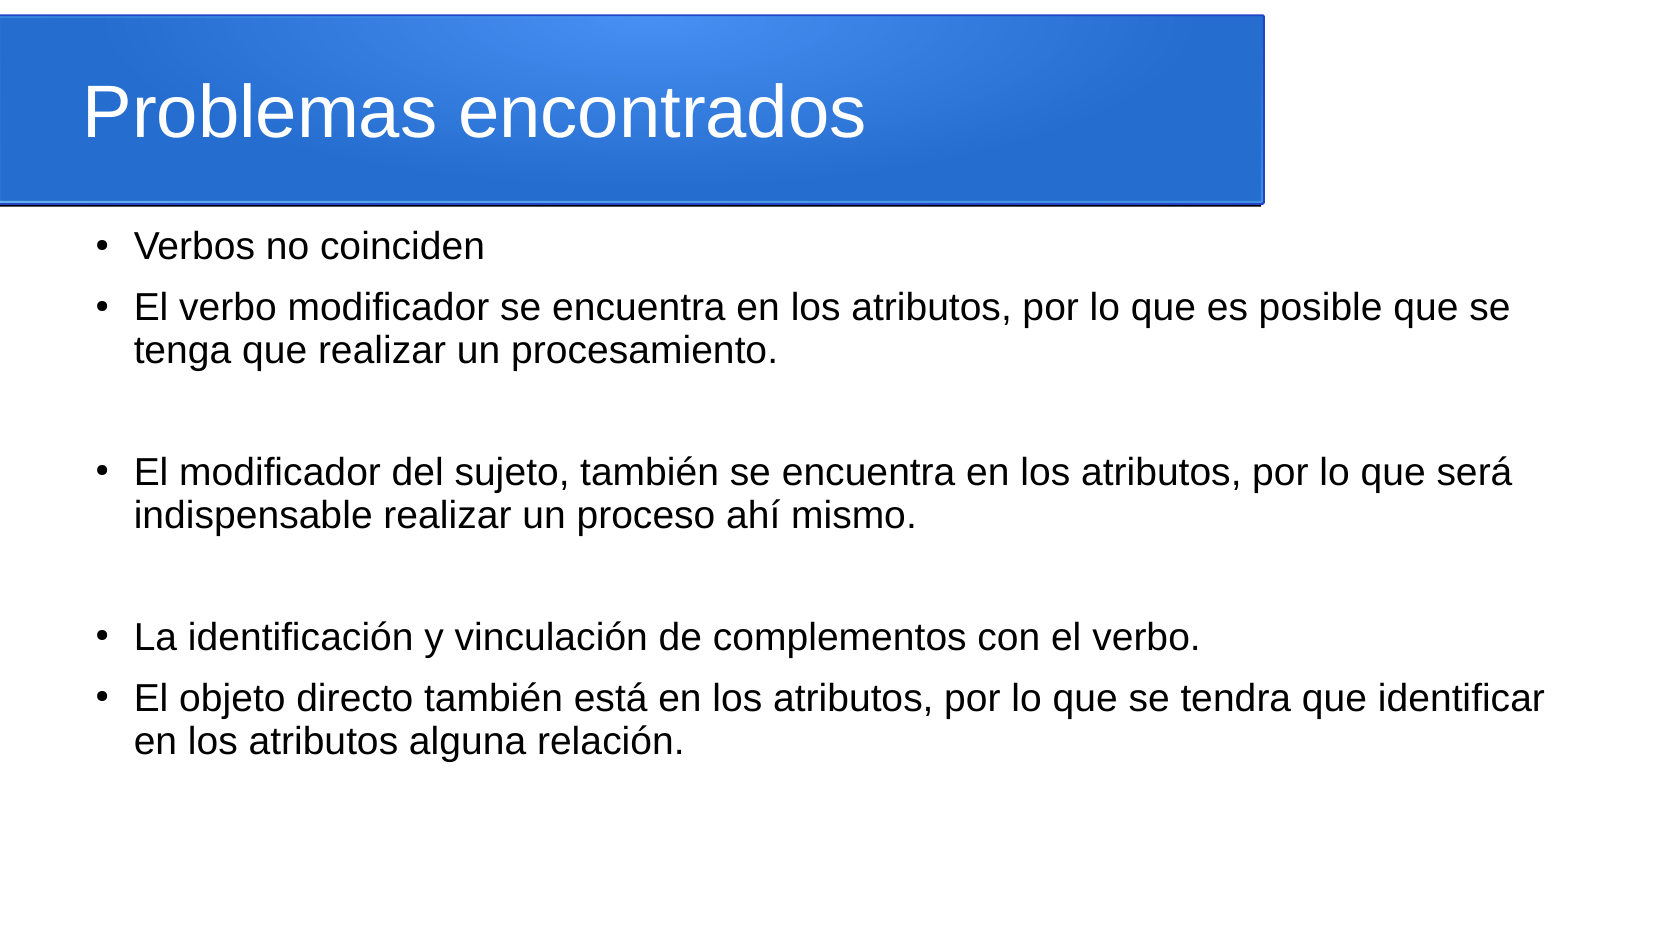

# Problemas encontrados
Verbos no coinciden
El verbo modificador se encuentra en los atributos, por lo que es posible que se tenga que realizar un procesamiento.
El modificador del sujeto, también se encuentra en los atributos, por lo que será indispensable realizar un proceso ahí mismo.
La identificación y vinculación de complementos con el verbo.
El objeto directo también está en los atributos, por lo que se tendra que identificar en los atributos alguna relación.